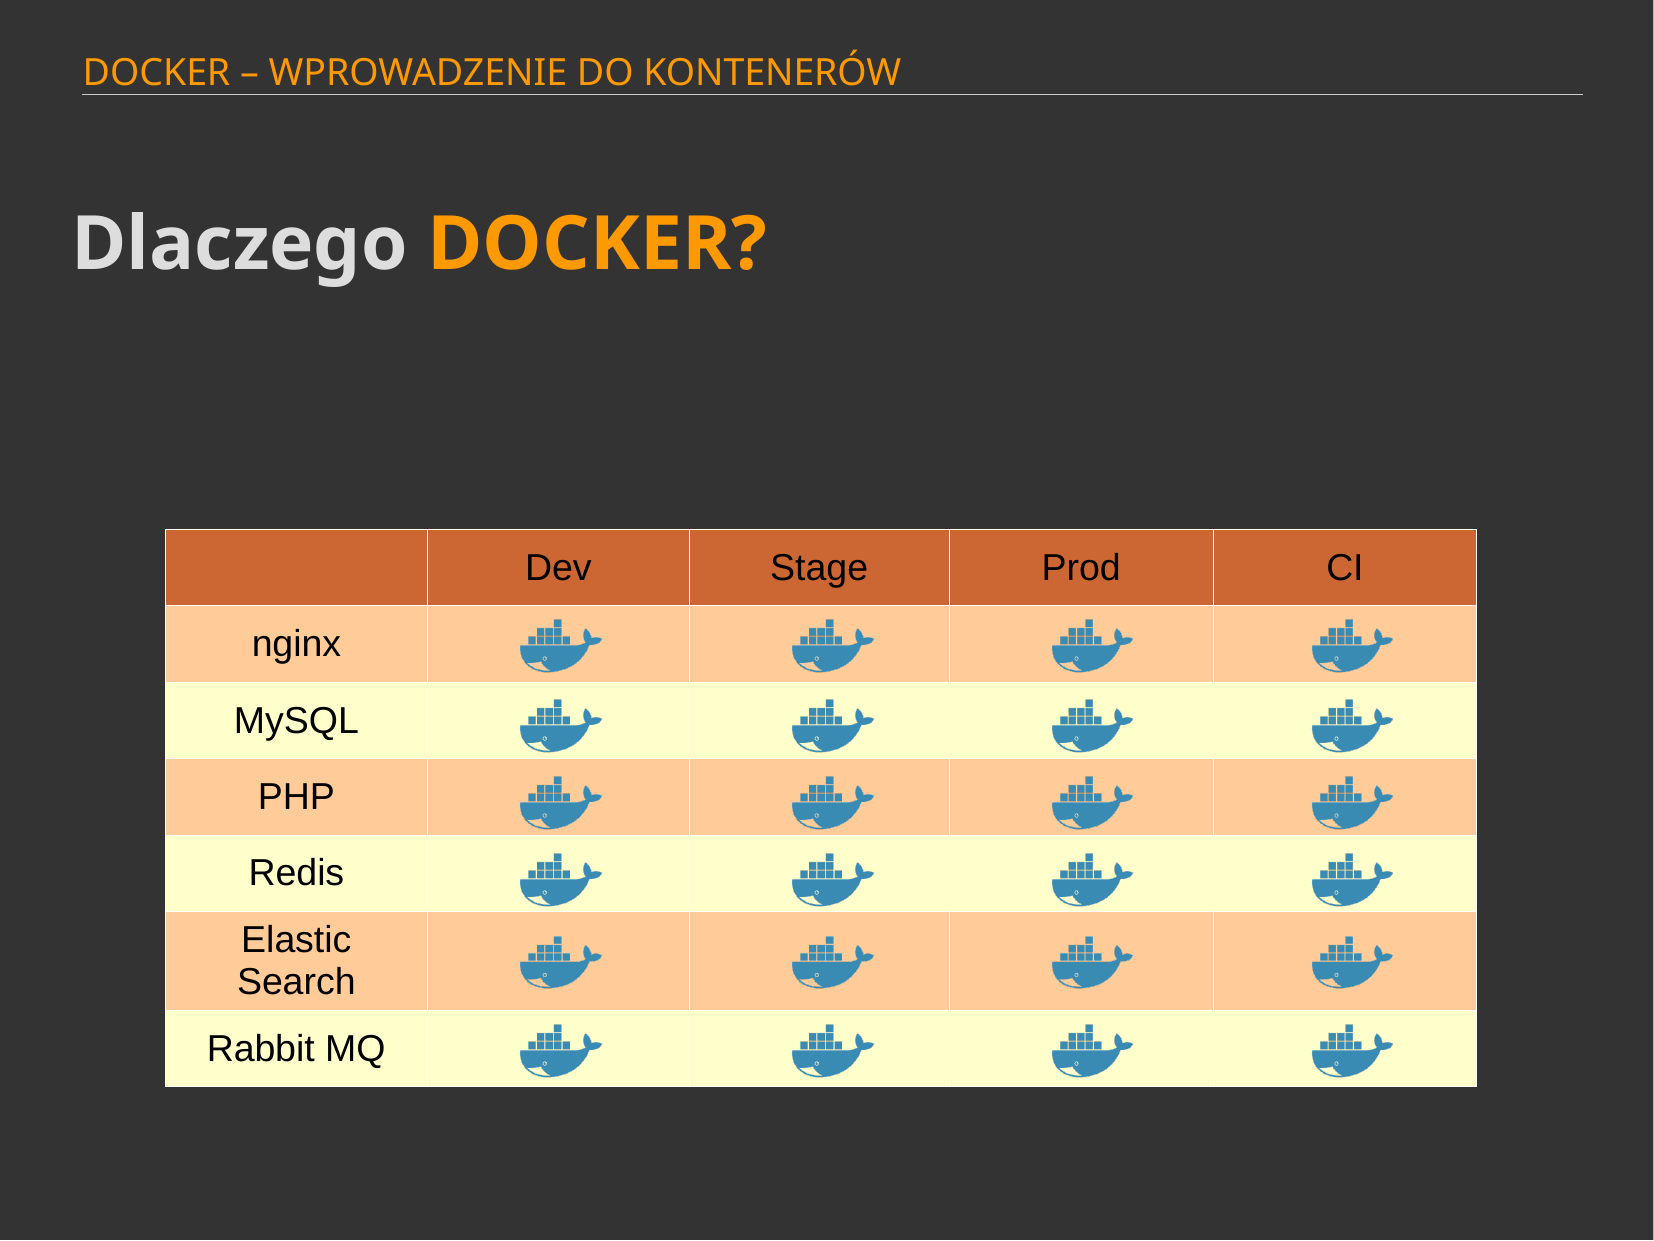

# DOCKER – WPROWADZENIE DO KONTENERÓW
Dlaczego DOCKER?
| | Dev | Stage | Prod | CI |
| --- | --- | --- | --- | --- |
| nginx | | | | |
| MySQL | | | | |
| PHP | | | | |
| Redis | | | | |
| Elastic Search | | | | |
| Rabbit MQ | | | | |